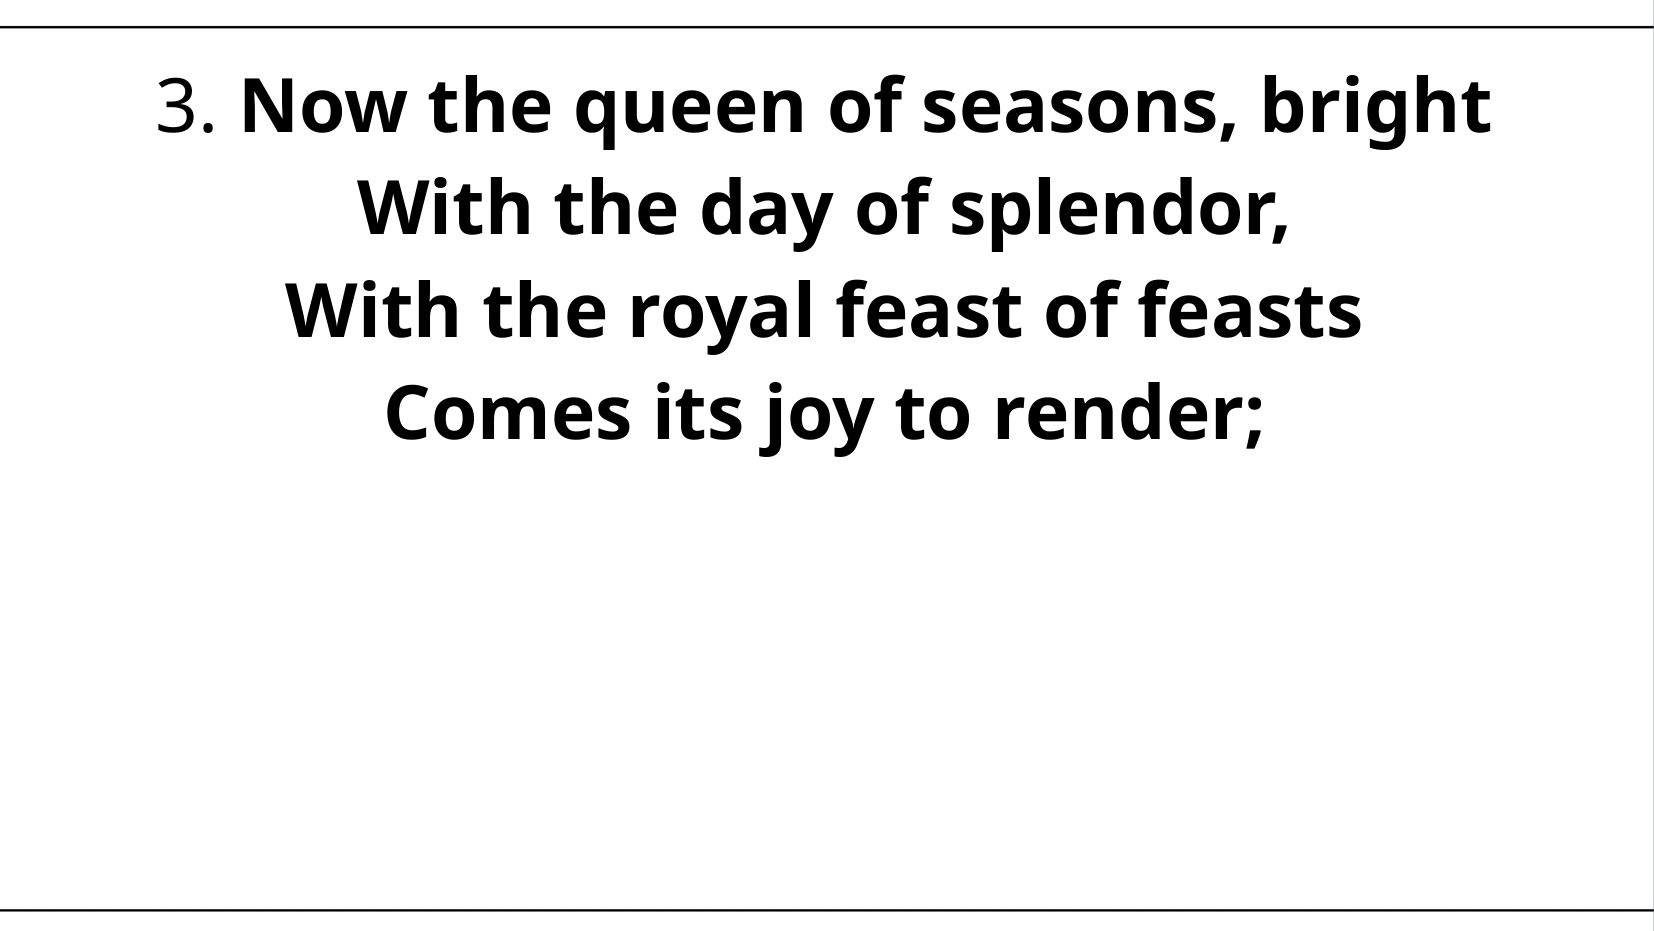

3. Now the queen of seasons, bright
With the day of splendor,
With the royal feast of feasts
Comes its joy to render;